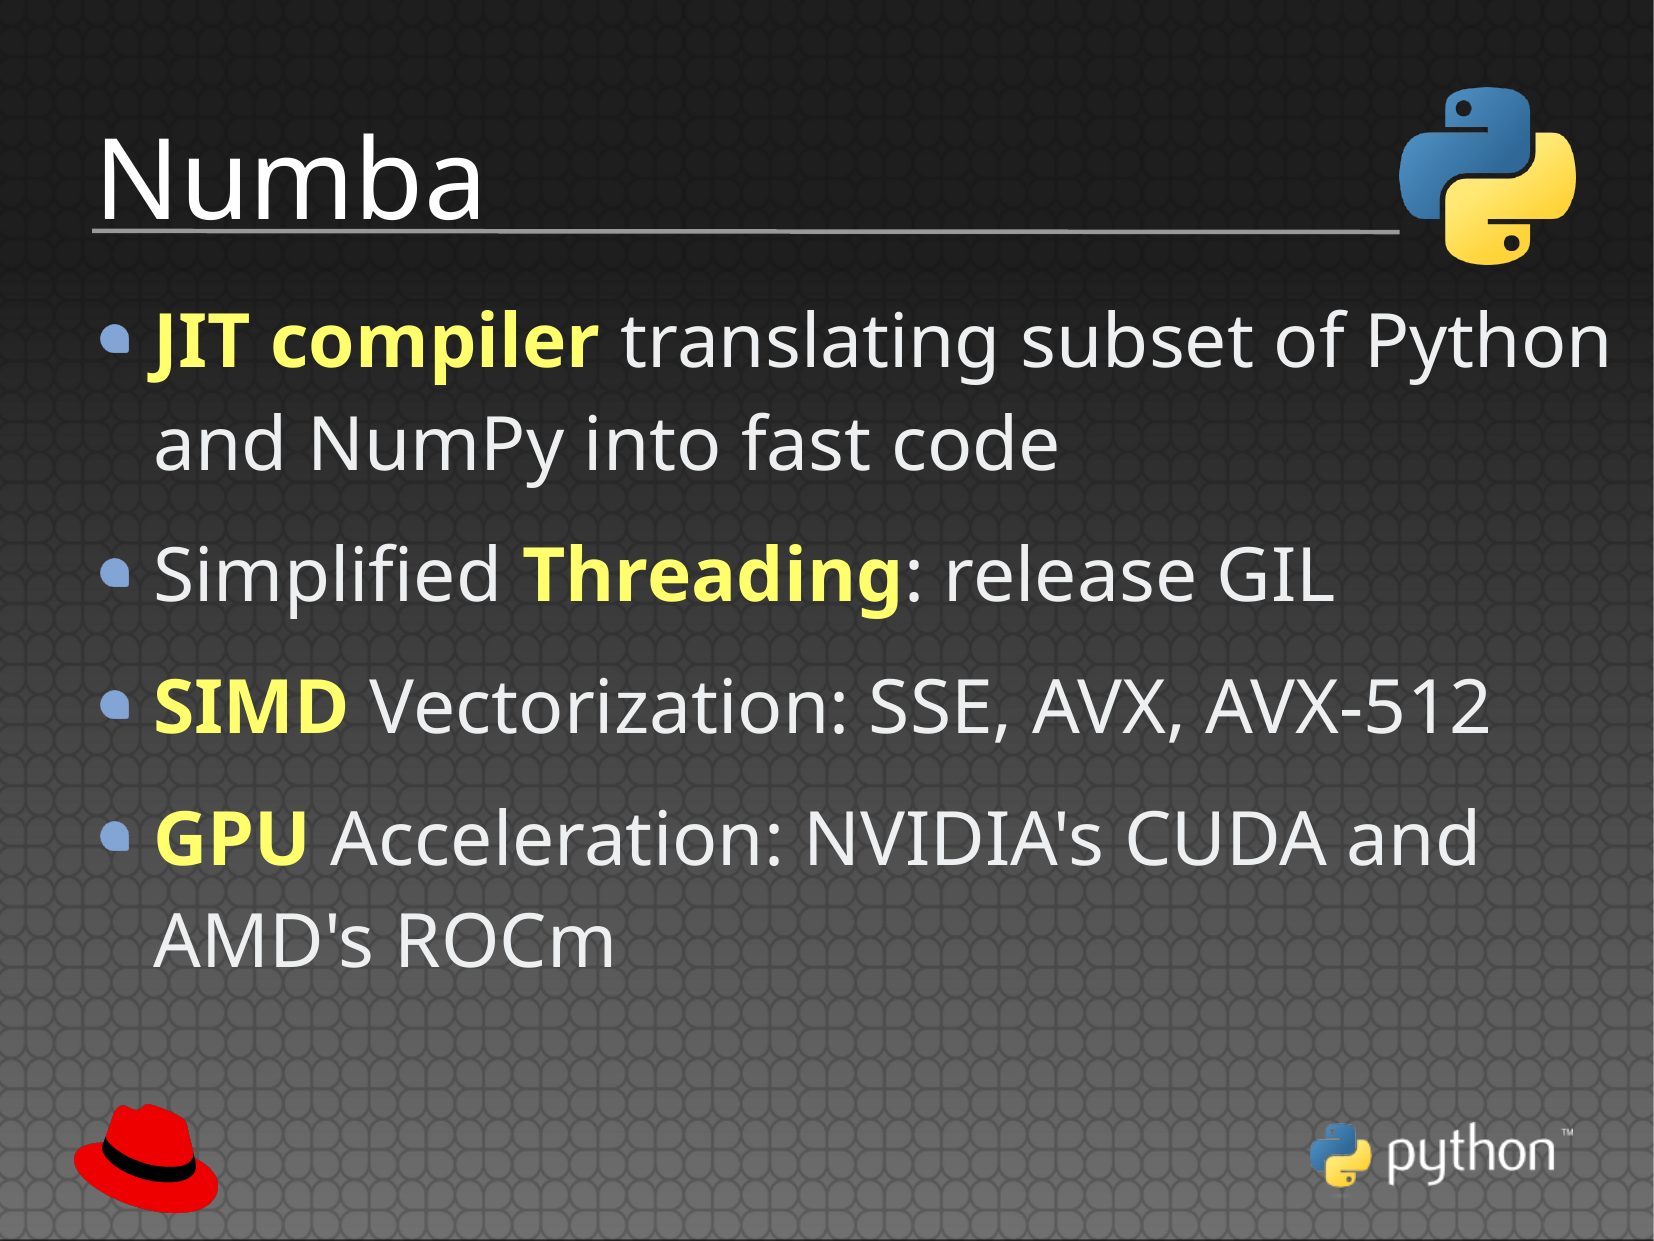

Numba
# JIT compiler translating subset of Python and NumPy into fast code
Simplified Threading: release GIL
SIMD Vectorization: SSE, AVX, AVX-512
GPU Acceleration: NVIDIA's CUDA and AMD's ROCm